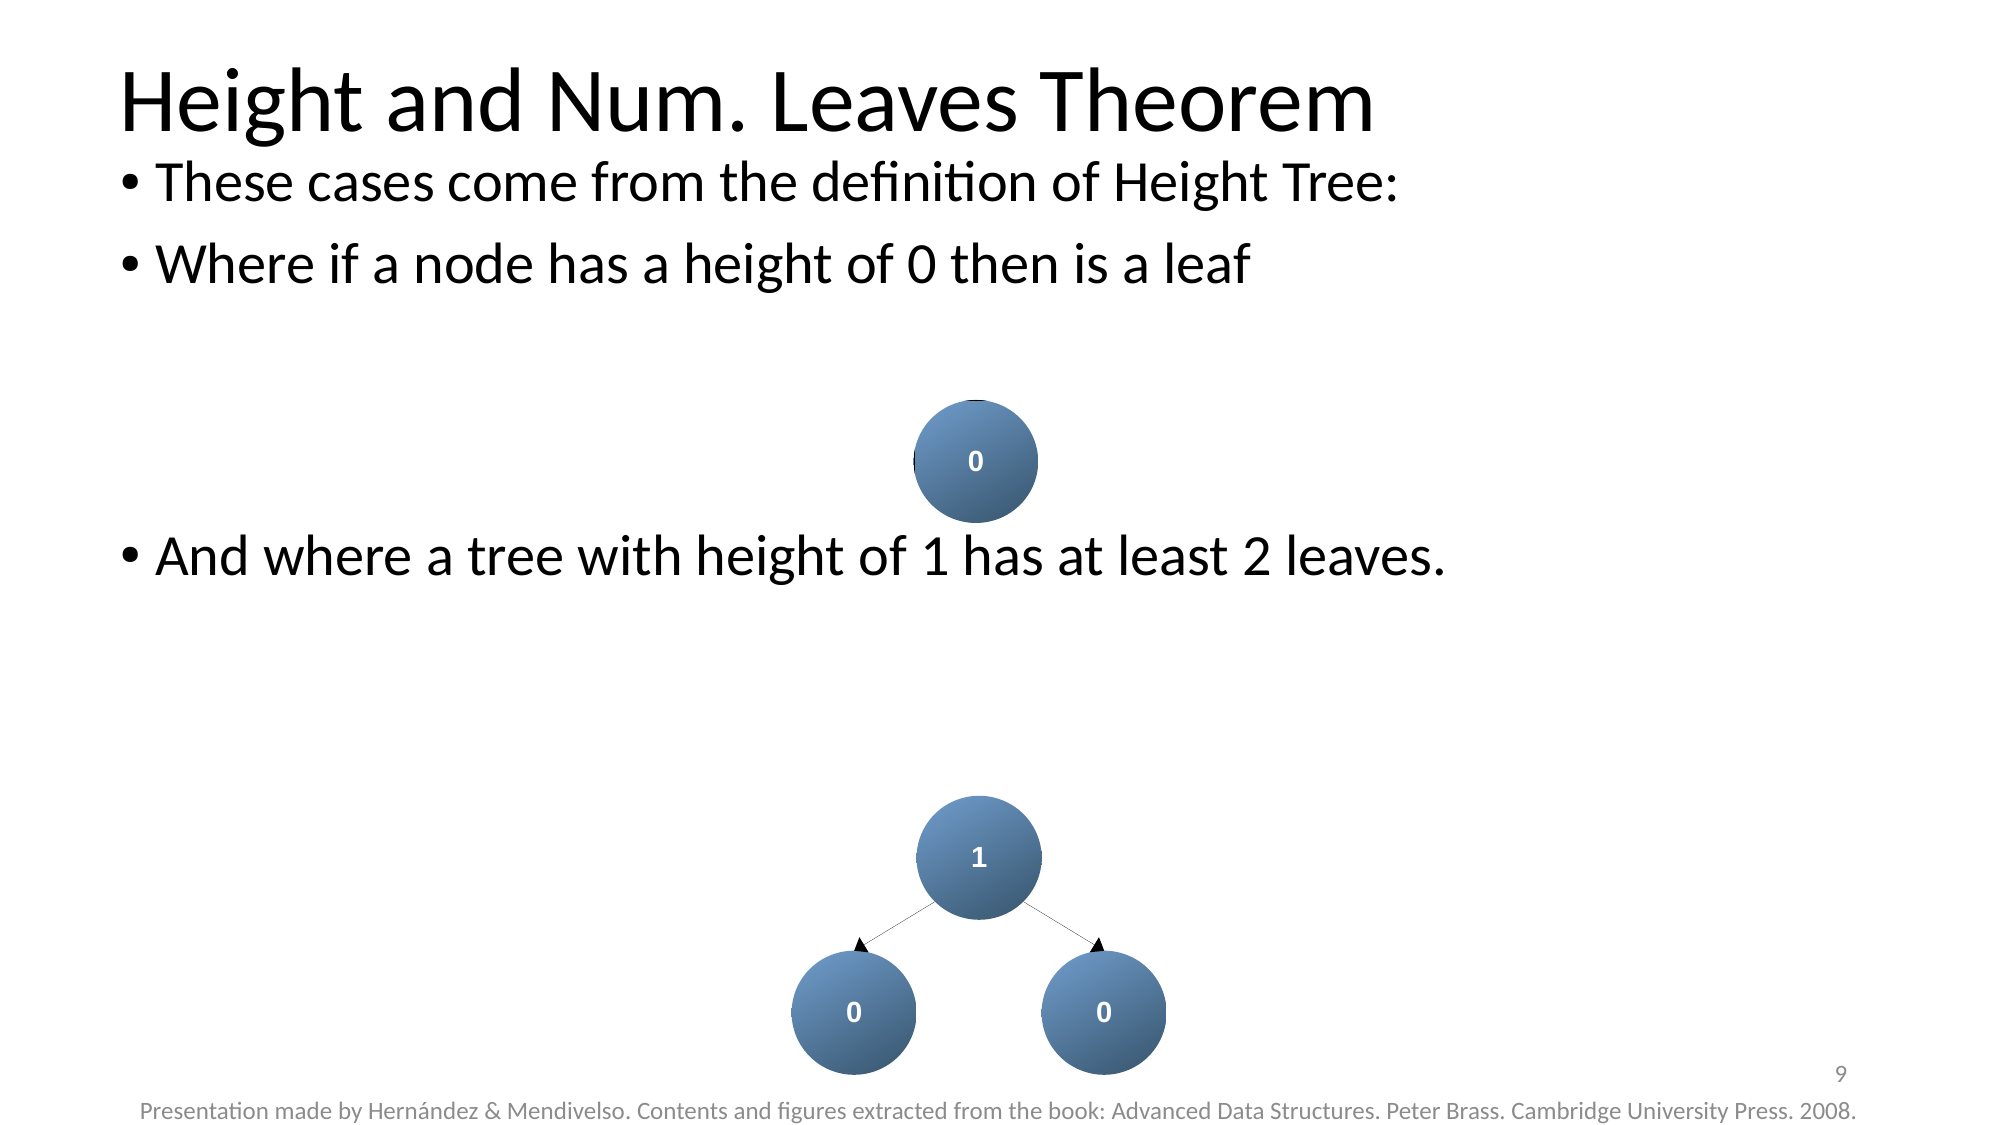

# Height and Num. Leaves Theorem
These cases come from the definition of Height Tree:
Where if a node has a height of 0 then is a leaf
And where a tree with height of 1 has at least 2 leaves.
0
1
0
0
9
Presentation made by Hernández & Mendivelso. Contents and figures extracted from the book: Advanced Data Structures. Peter Brass. Cambridge University Press. 2008.